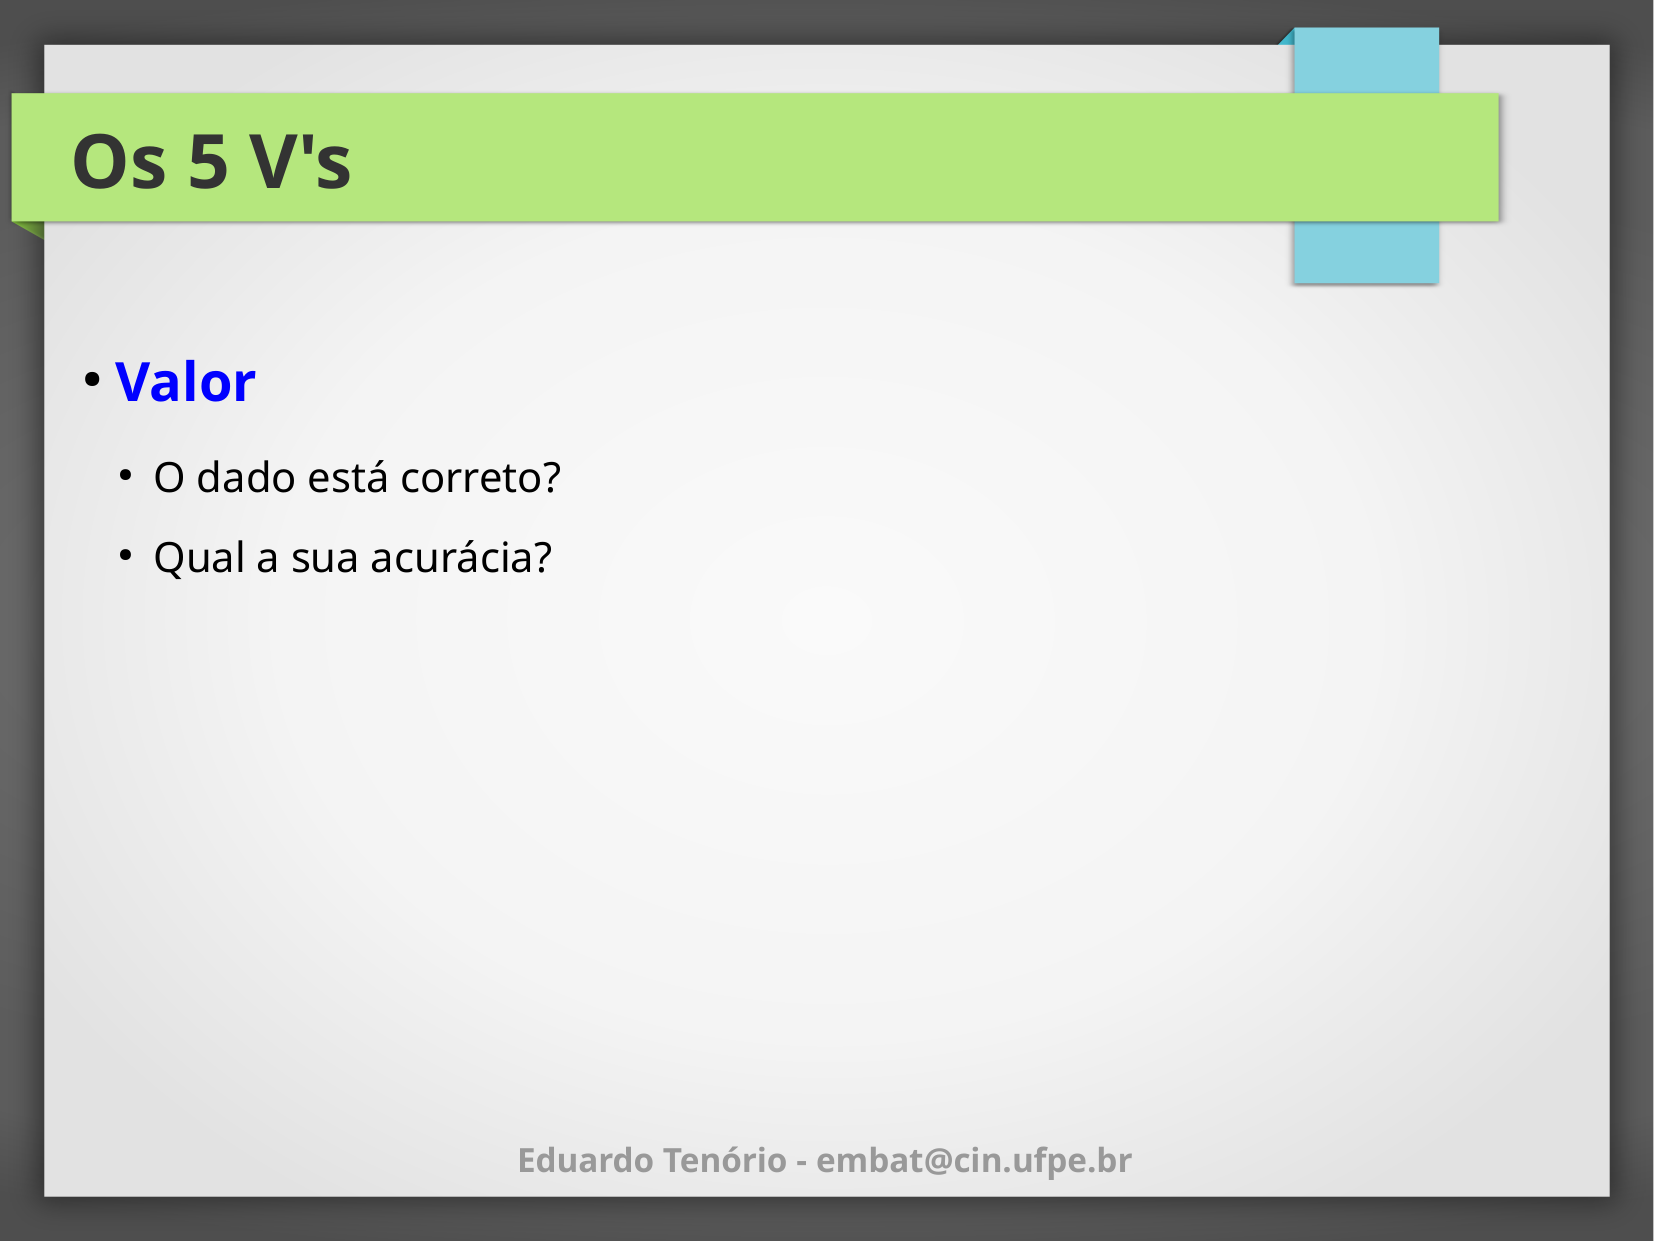

# Os 5 V's
 Valor
O dado está correto?
Qual a sua acurácia?
Eduardo Tenório - embat@cin.ufpe.br